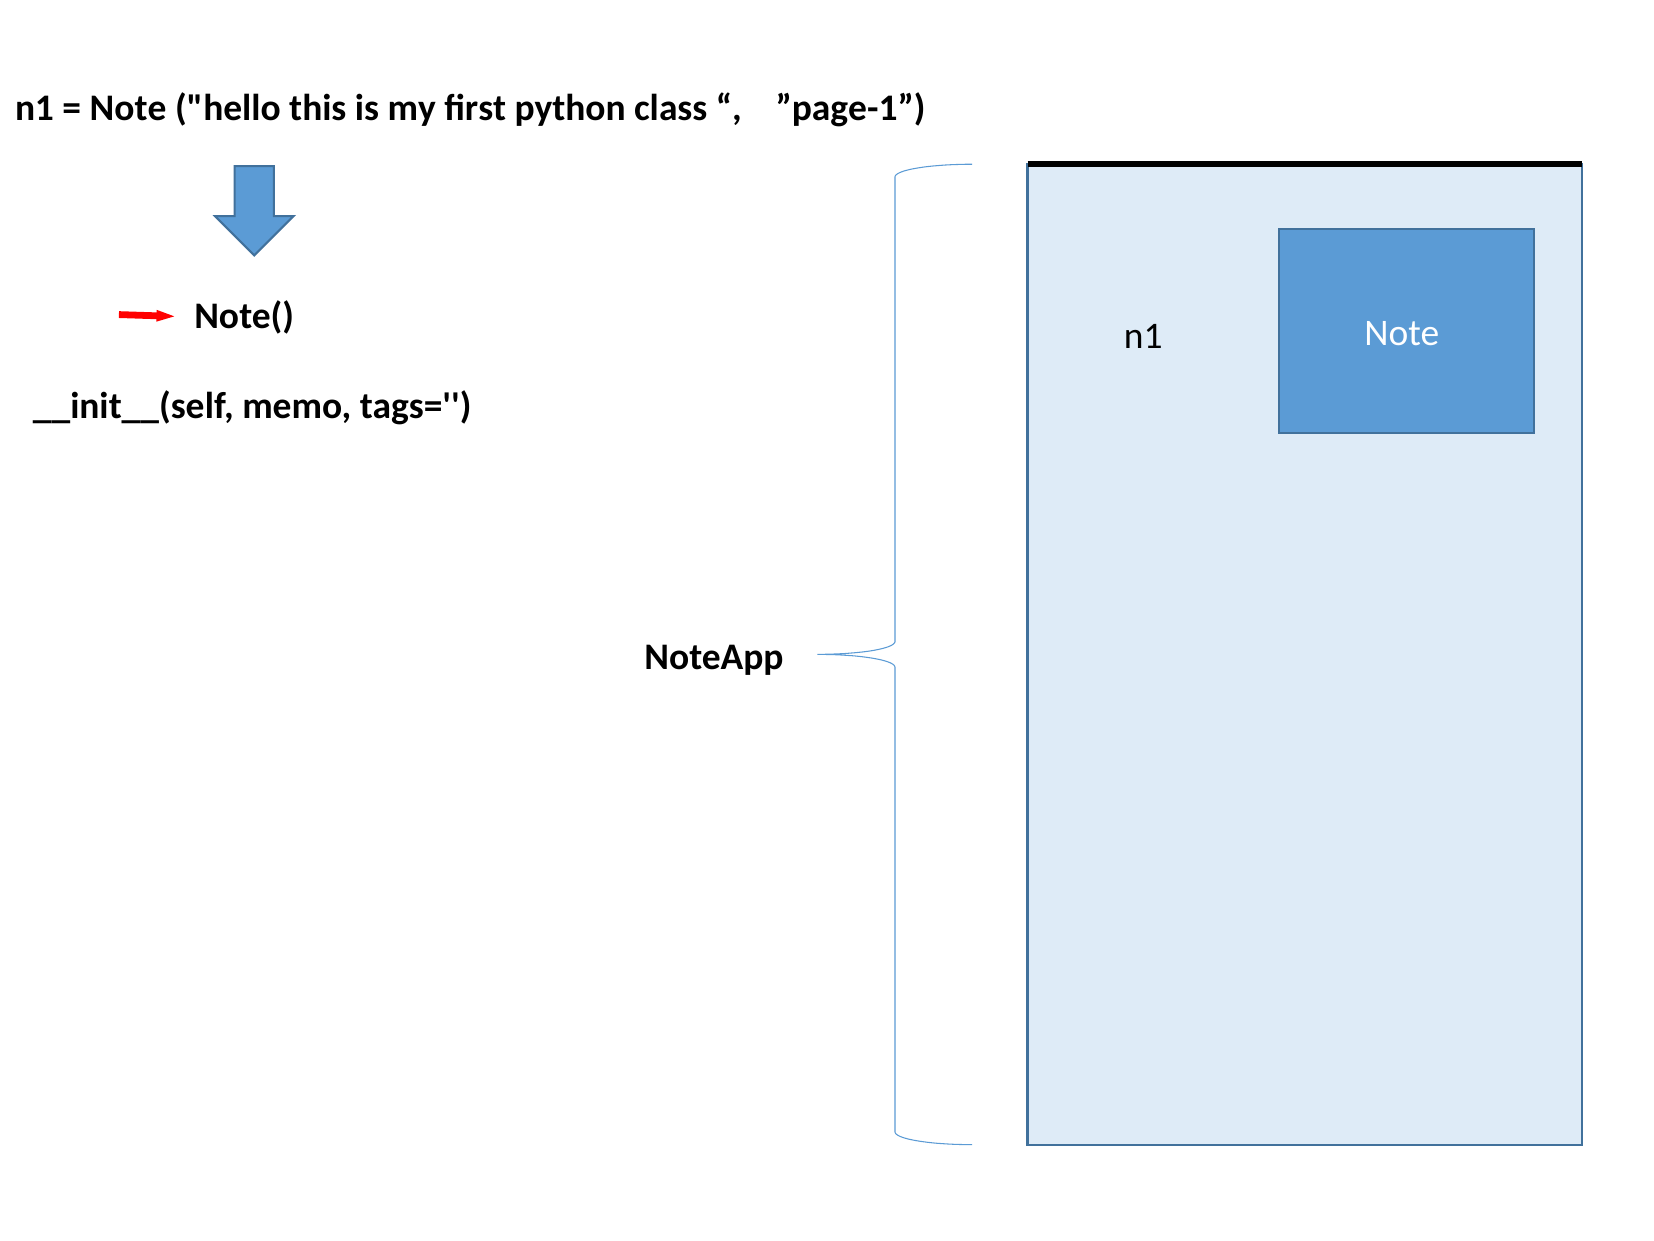

n1 = Note ("hello this is my first python class “, ”page-1”)
Note
 Note()
__init__(self, memo, tags='')
n1
NoteApp